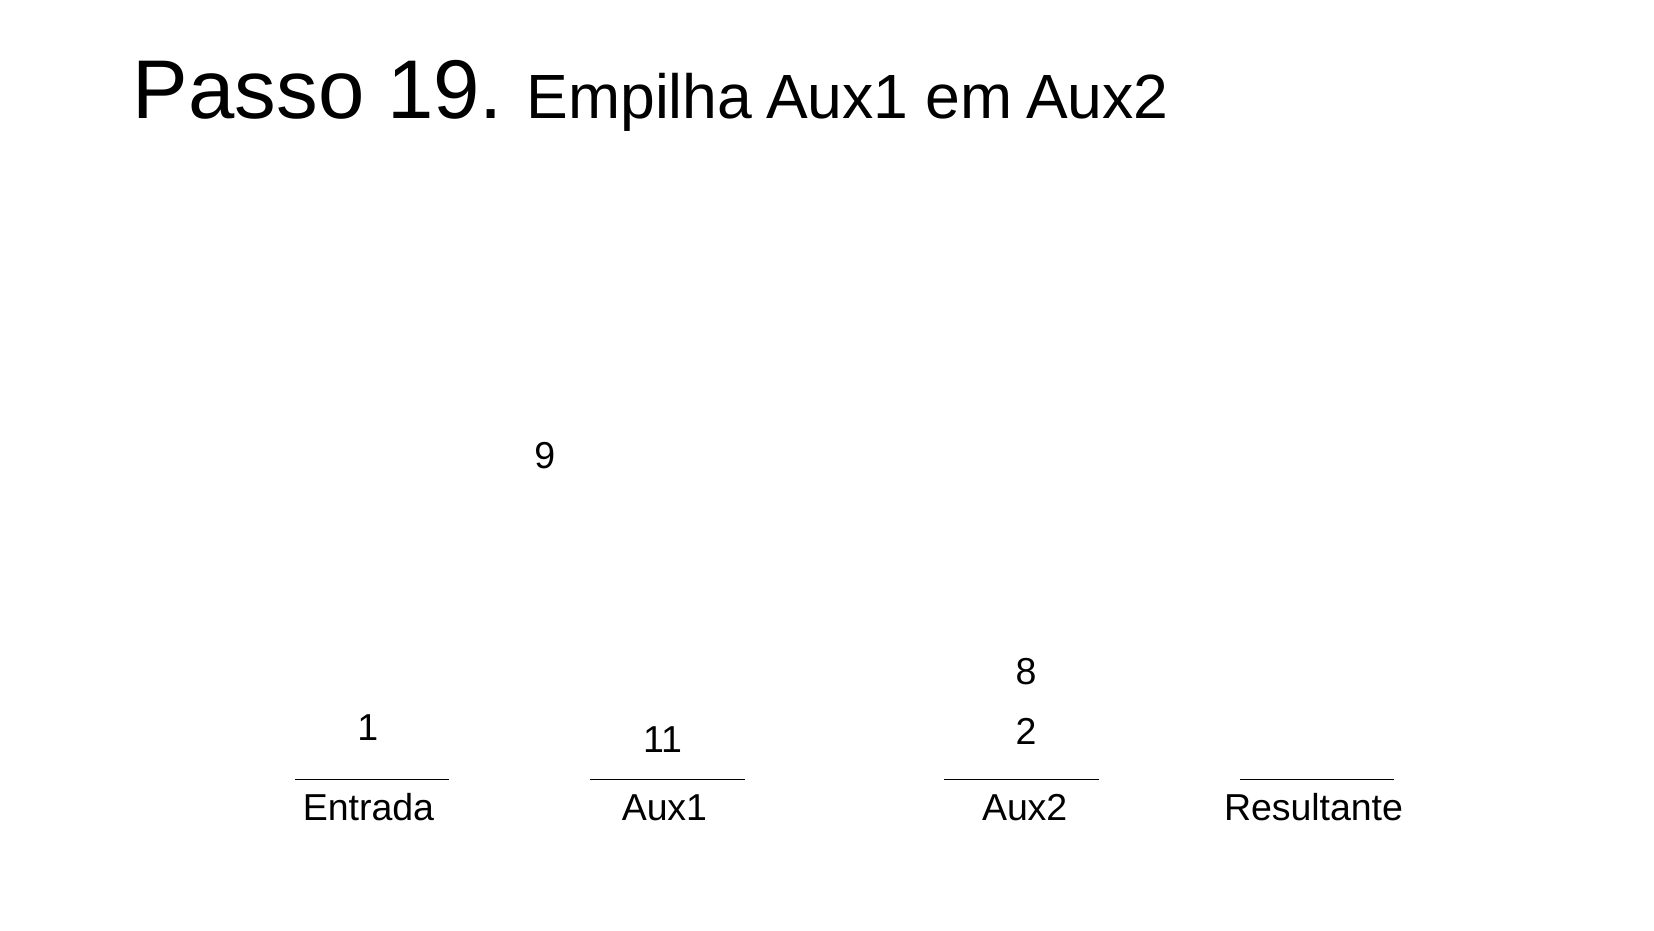

Passo 19. Empilha Aux1 em Aux2
9
8
1
2
11
Entrada
Aux1
Aux2
Resultante